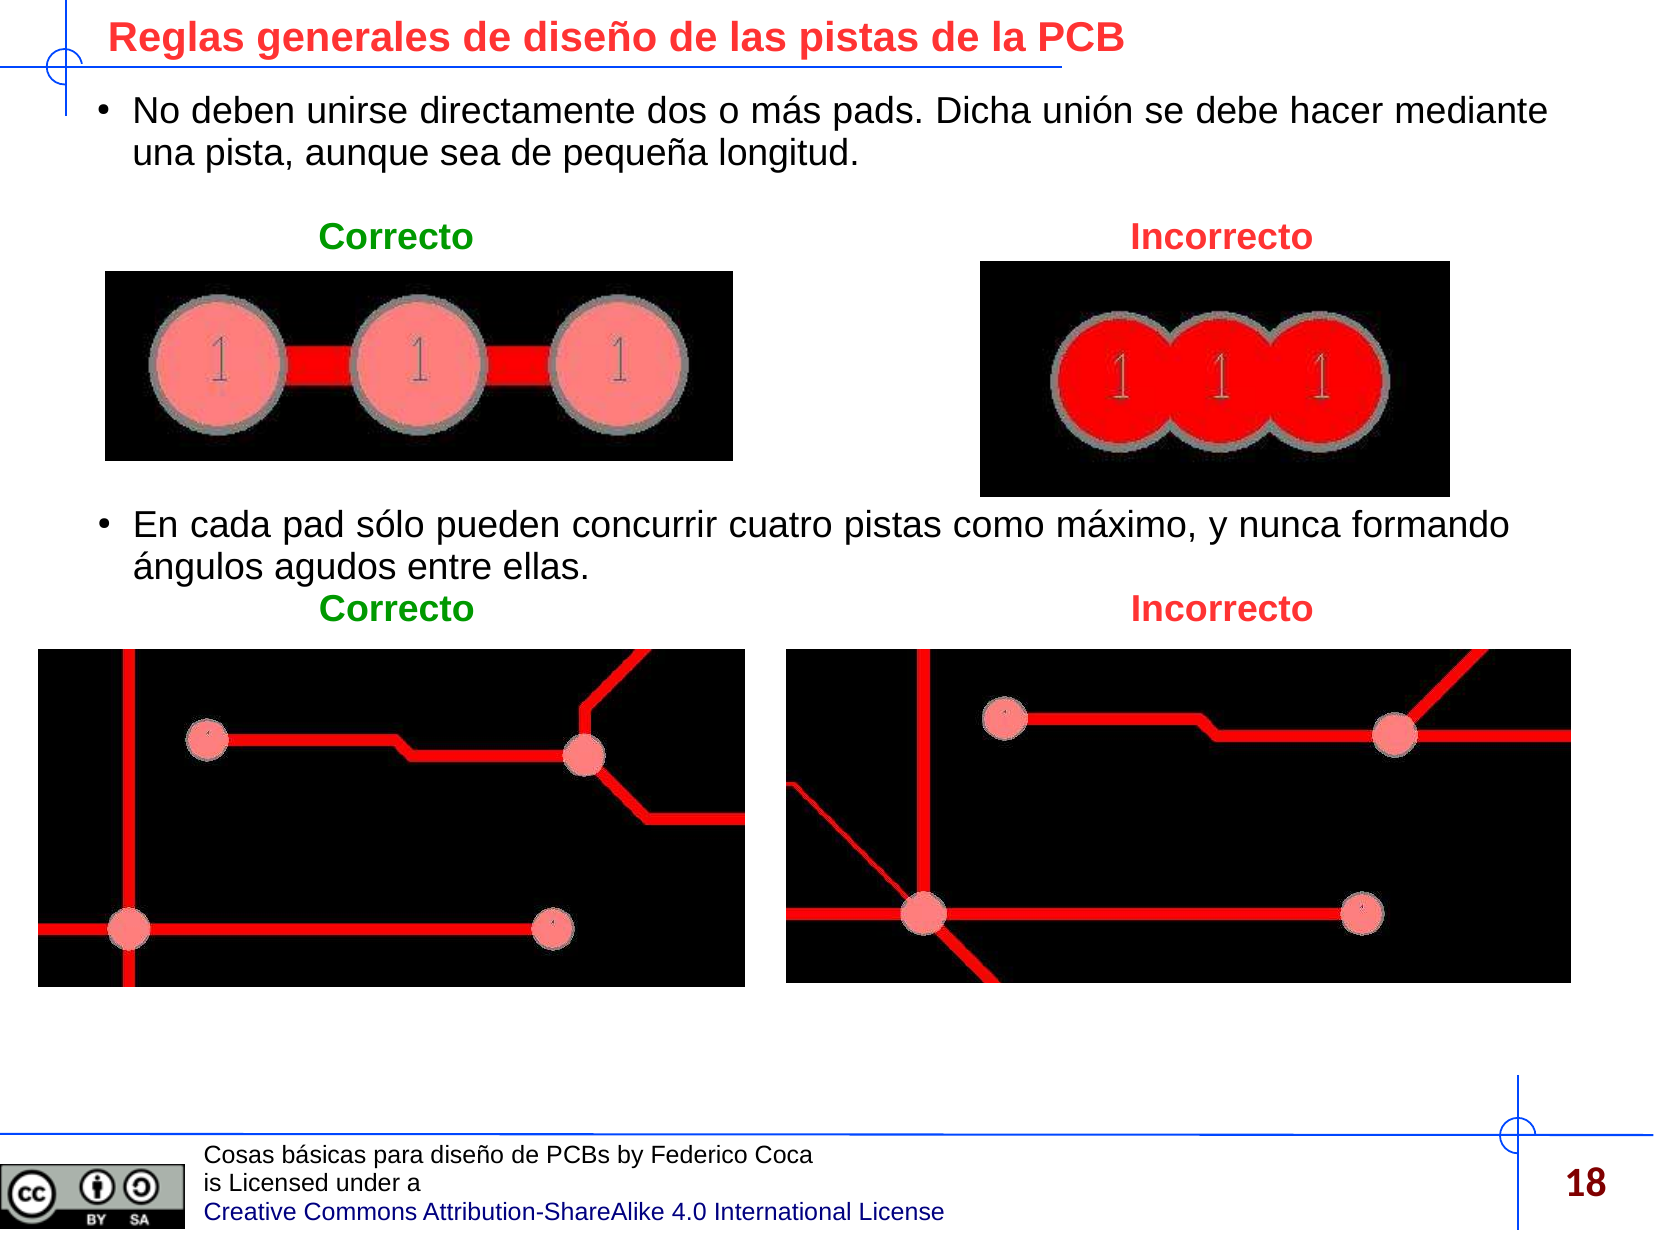

Reglas generales de diseño de las pistas de la PCB
No deben unirse directamente dos o más pads. Dicha unión se debe hacer mediante una pista, aunque sea de pequeña longitud.
			Correcto									Incorrecto
En cada pad sólo pueden concurrir cuatro pistas como máximo, y nunca formando ángulos agudos entre ellas.
			Correcto									Incorrecto
Cosas básicas para diseño de PCBs by Federico Coca
is Licensed under a Creative Commons Attribution-ShareAlike 4.0 International License